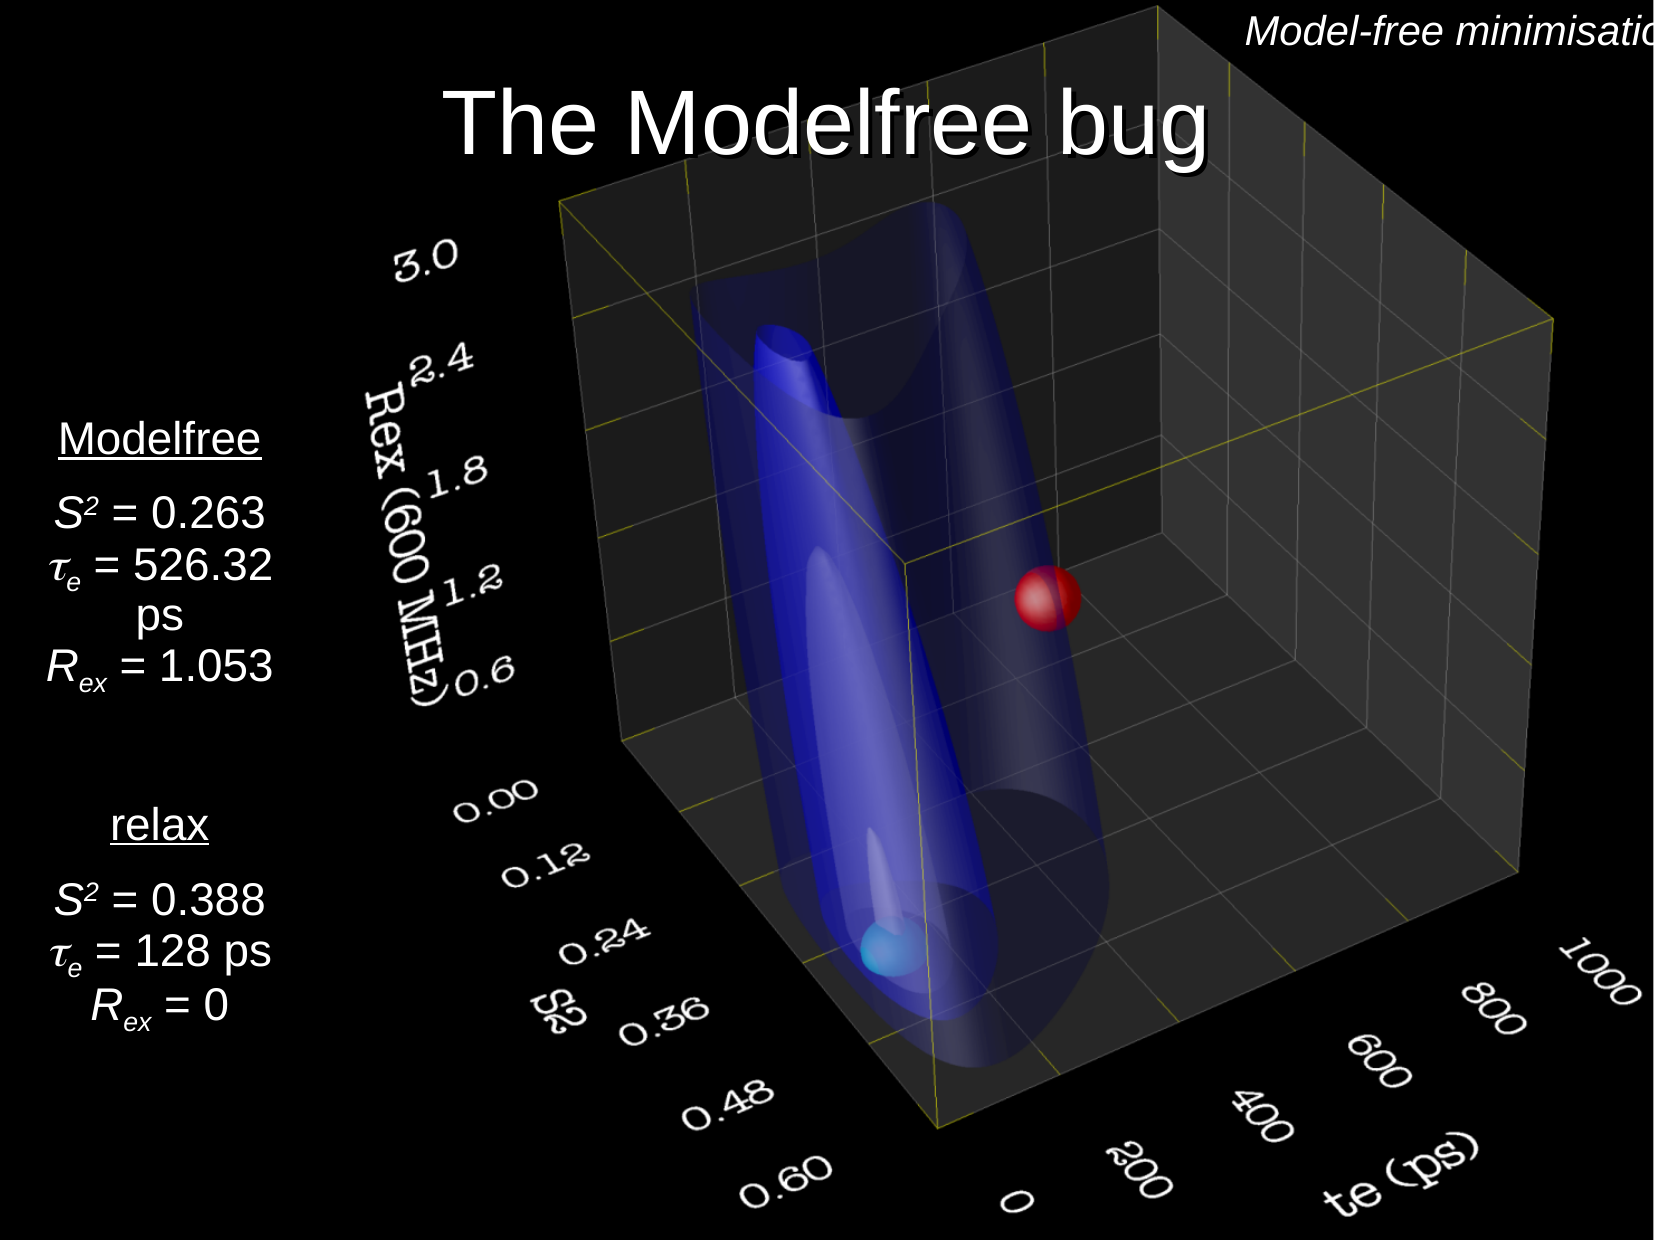

Model-free minimisation
The Modelfree bug
Modelfree
S2 = 0.263
e = 526.32 ps
Rex = 1.053
relax
S2 = 0.388
e = 128 ps
Rex = 0